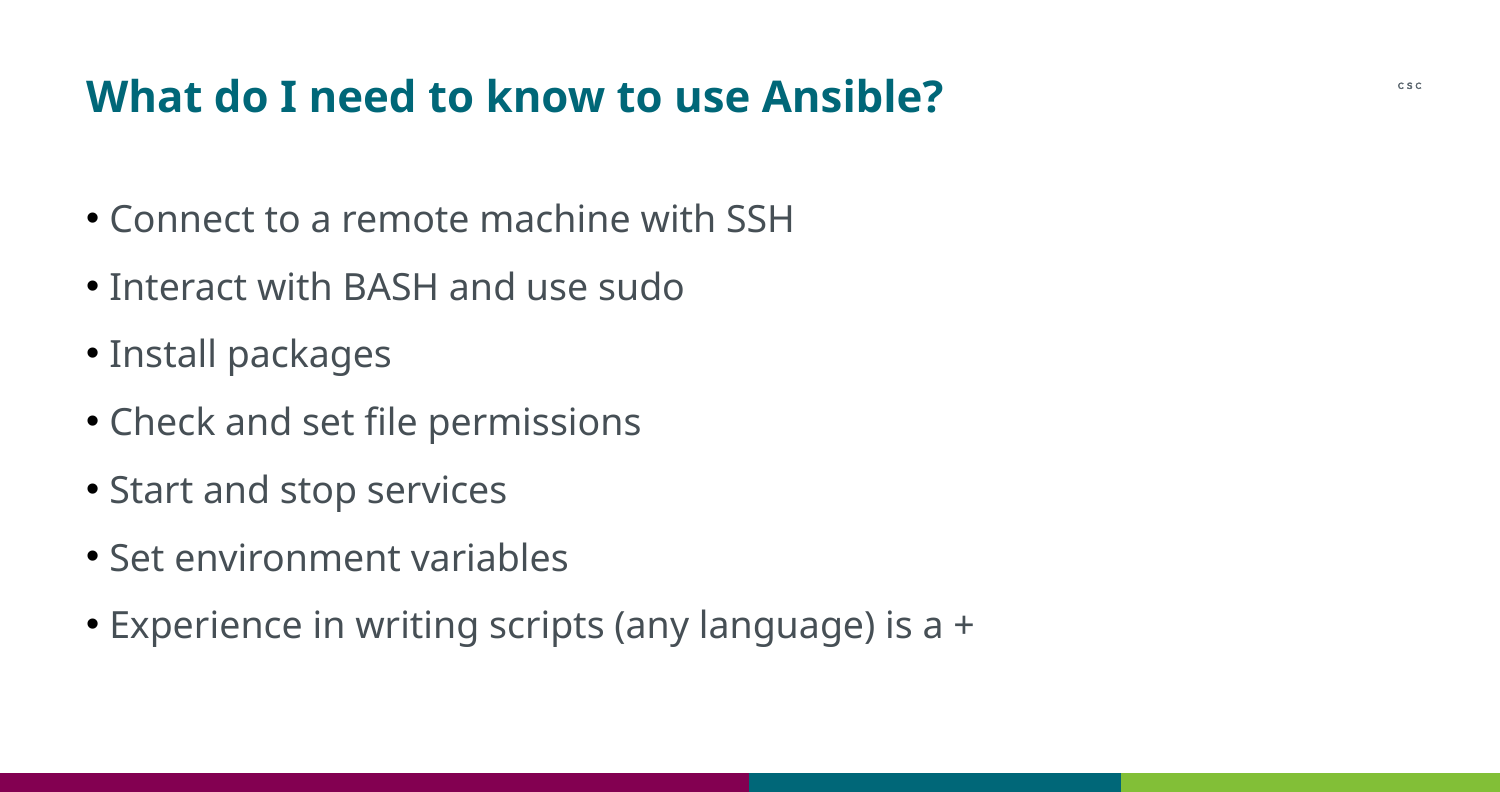

# What do I need to know to use Ansible?
Connect to a remote machine with SSH
Interact with BASH and use sudo
Install packages
Check and set file permissions
Start and stop services
Set environment variables
Experience in writing scripts (any language) is a +